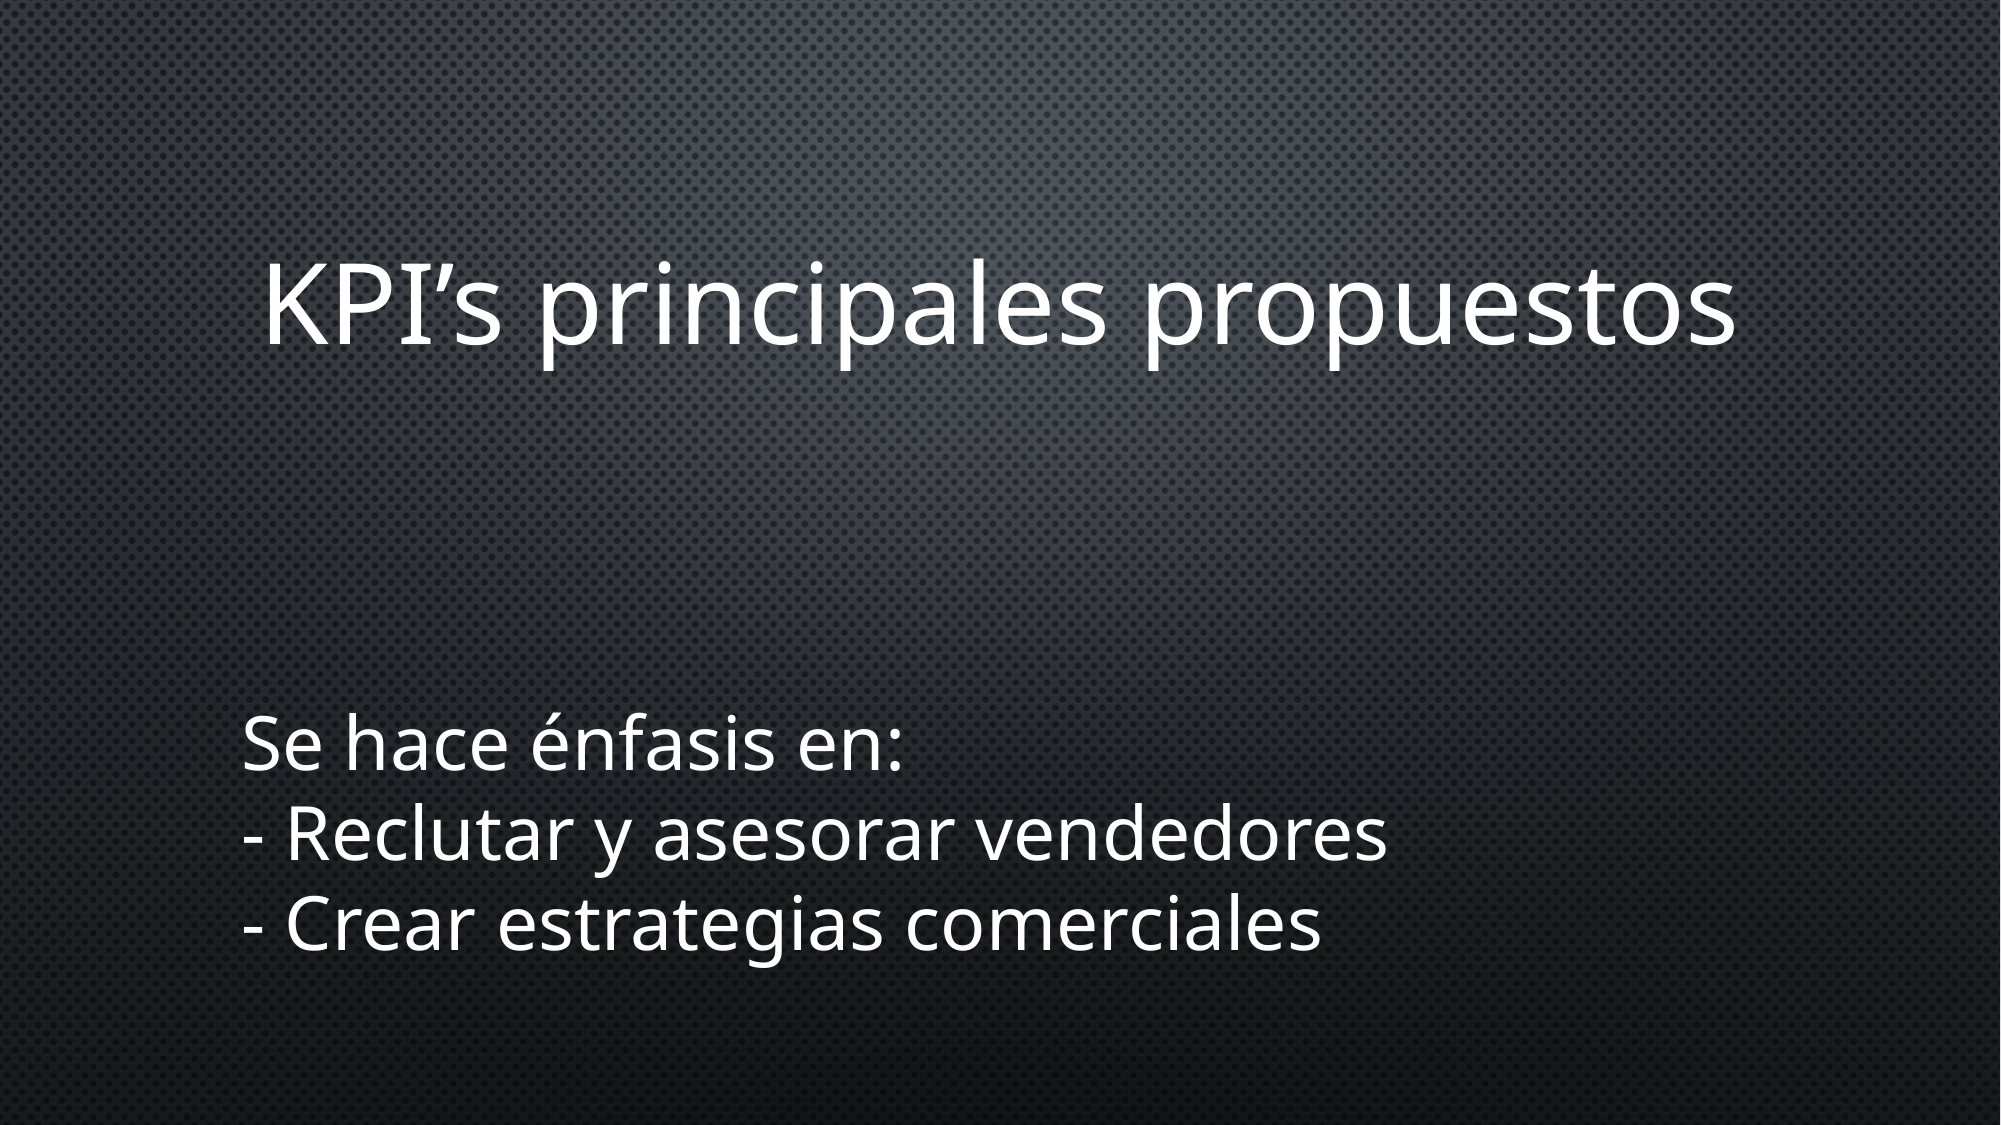

KPI’s principales propuestos
Se hace énfasis en:
- Reclutar y asesorar vendedores
- Crear estrategias comerciales